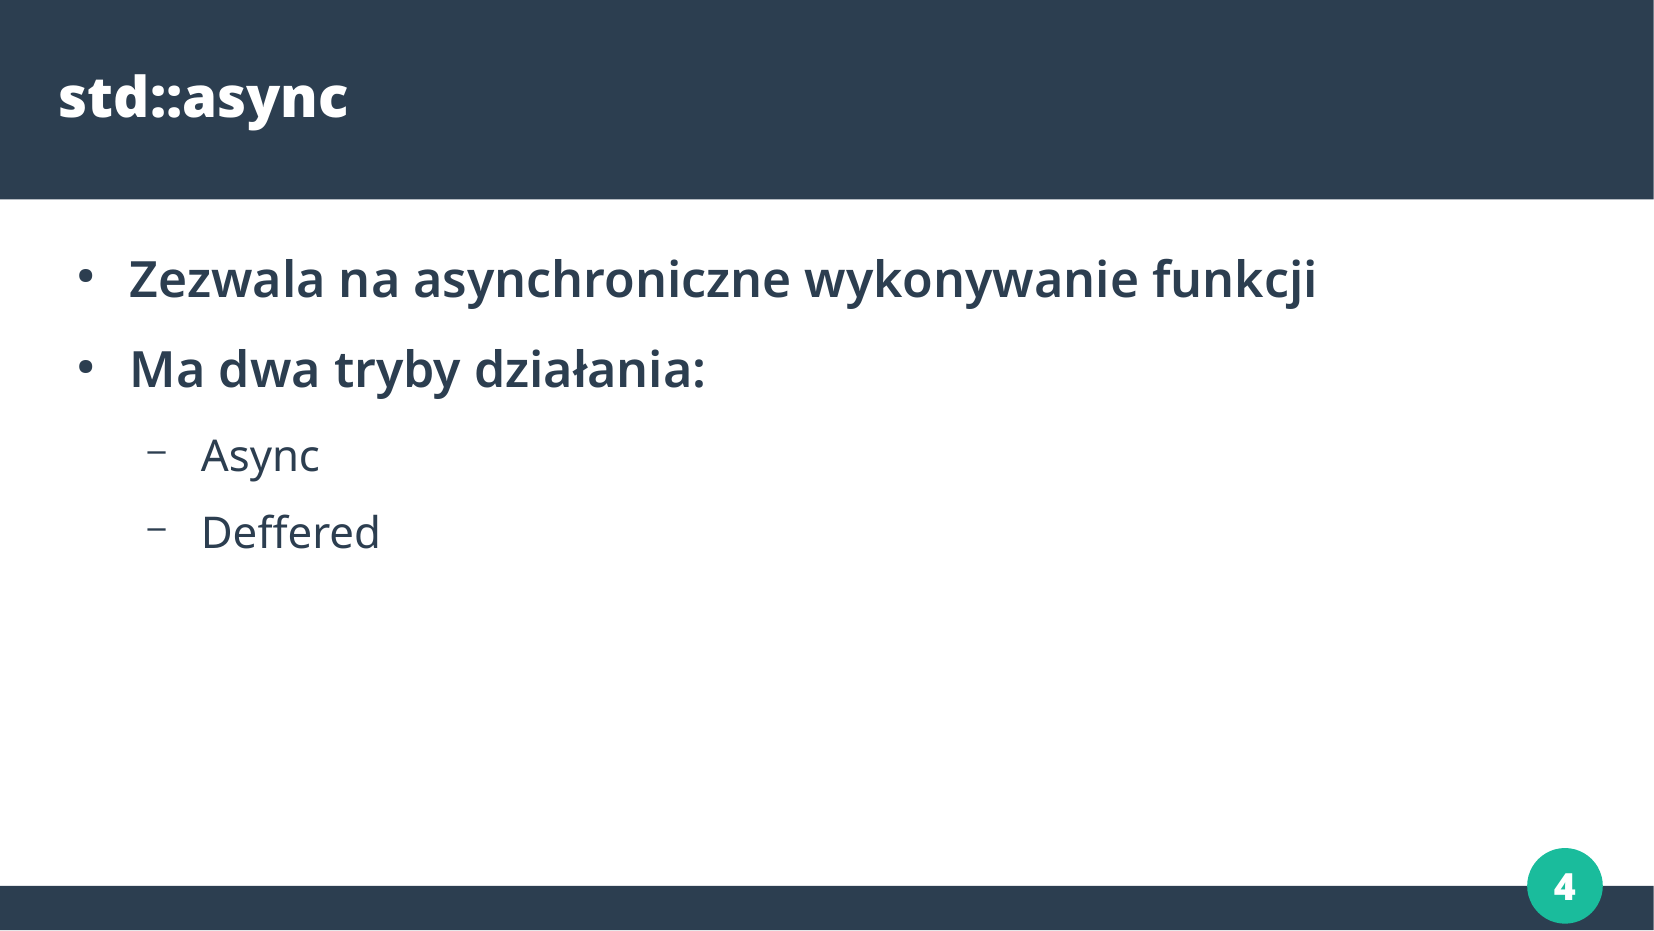

# std::async
Zezwala na asynchroniczne wykonywanie funkcji
Ma dwa tryby działania:
Async
Deffered